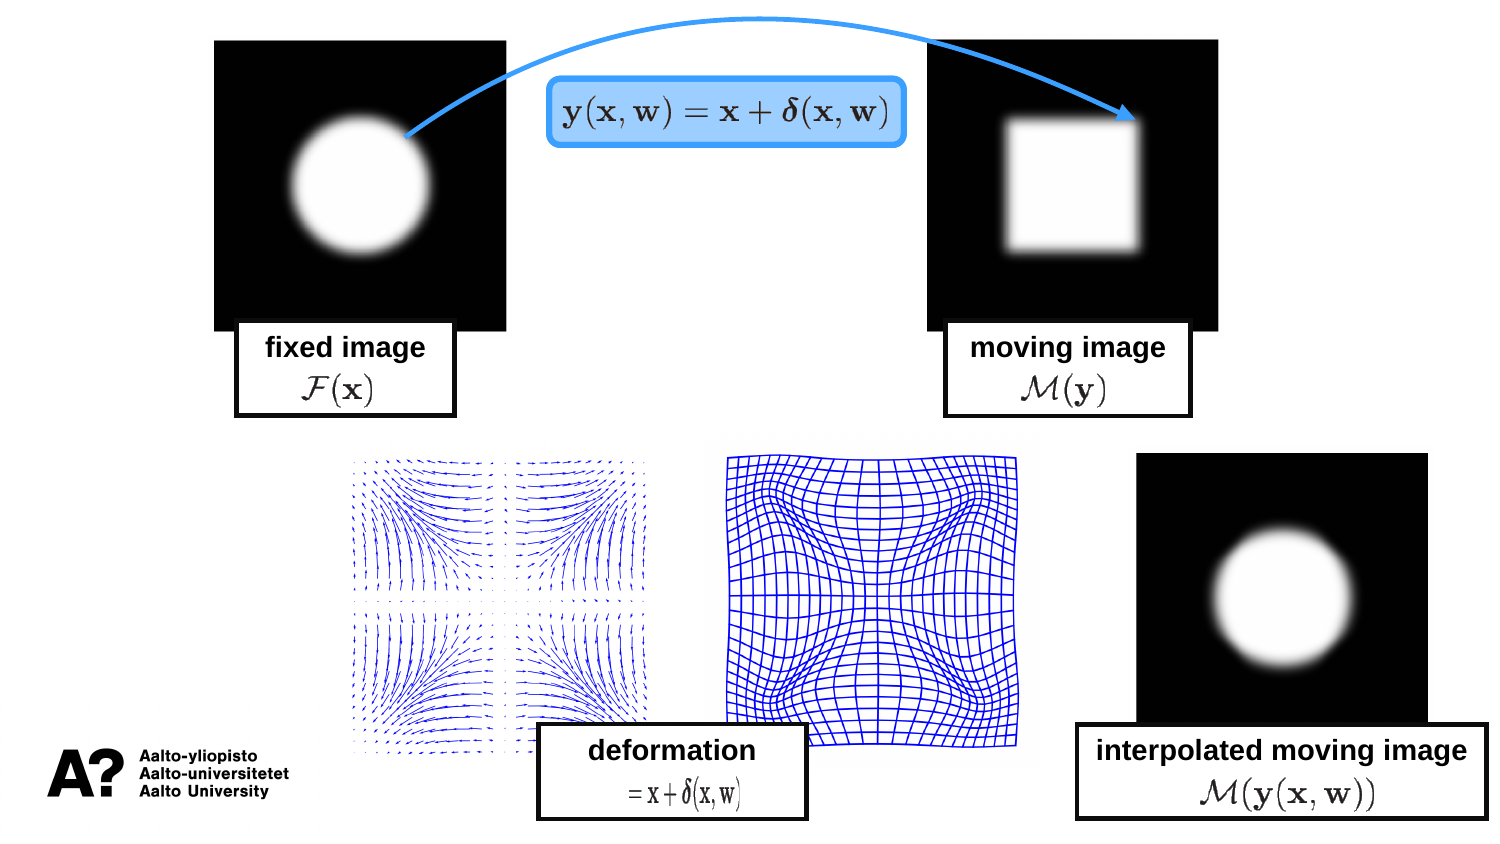

fixed image
moving image
deformation
interpolated moving image